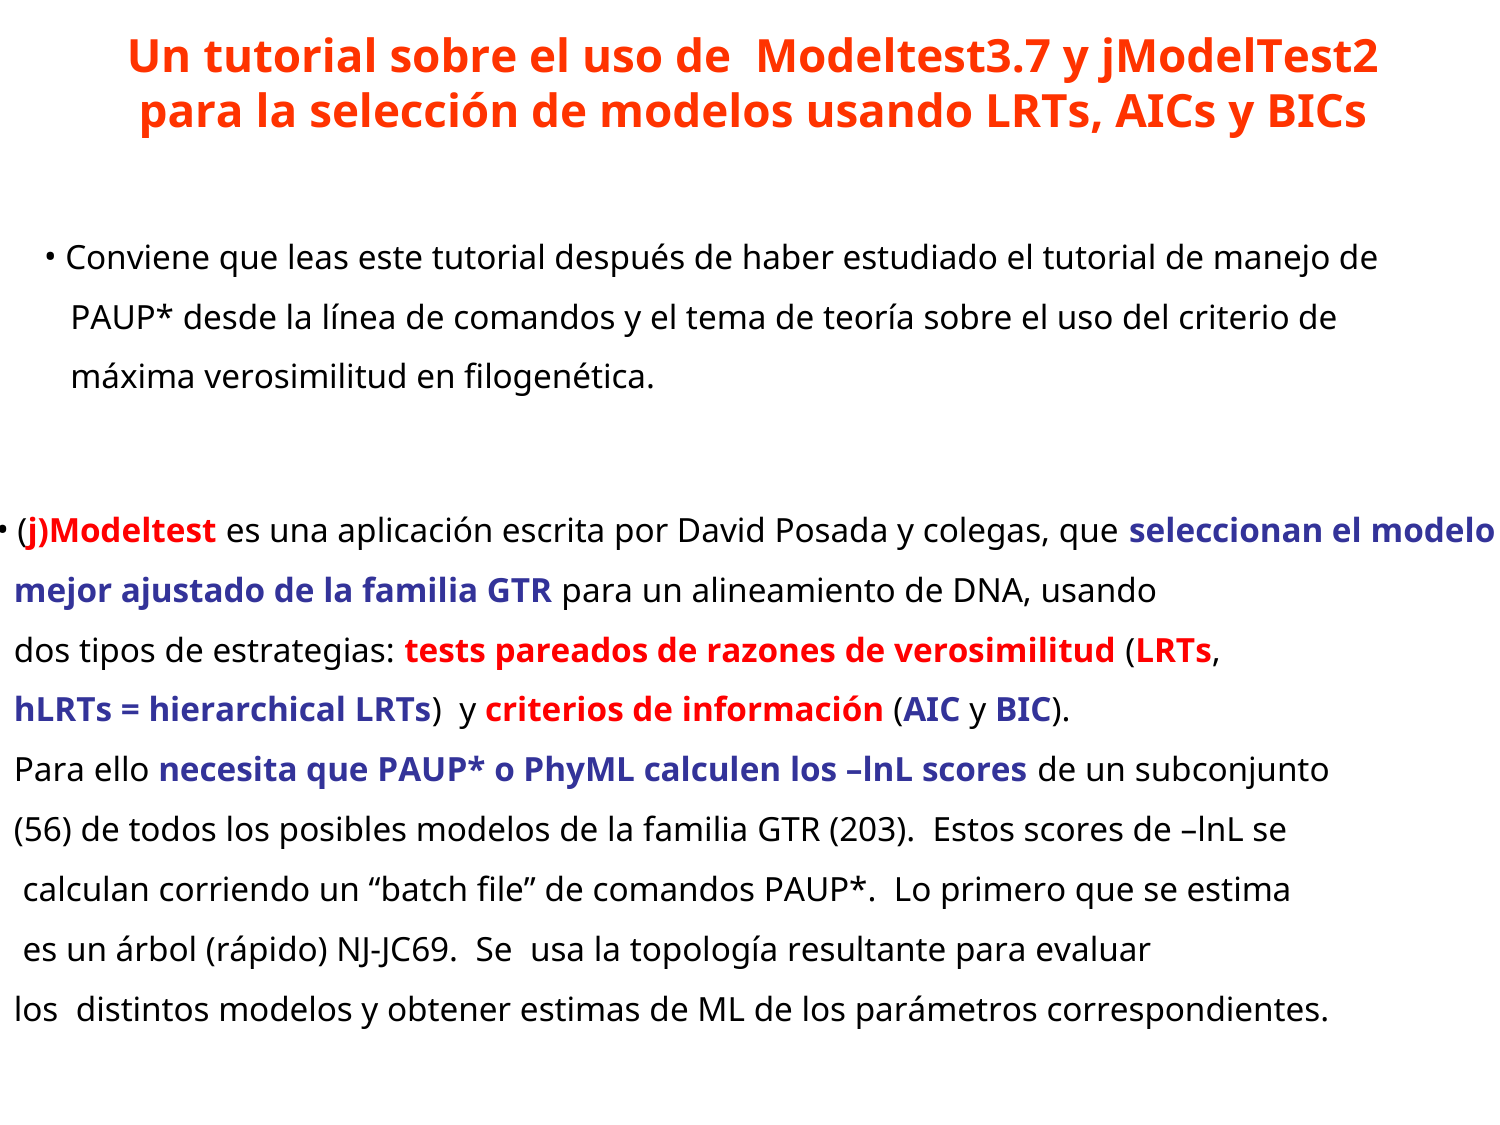

Un tutorial sobre el uso de Modeltest3.7 y jModelTest2
para la selección de modelos usando LRTs, AICs y BICs
 Conviene que leas este tutorial después de haber estudiado el tutorial de manejo de
 PAUP* desde la línea de comandos y el tema de teoría sobre el uso del criterio de
 máxima verosimilitud en filogenética.
 (j)Modeltest es una aplicación escrita por David Posada y colegas, que seleccionan el modelo
 mejor ajustado de la familia GTR para un alineamiento de DNA, usando
 dos tipos de estrategias: tests pareados de razones de verosimilitud (LRTs,
 hLRTs = hierarchical LRTs) y criterios de información (AIC y BIC).
 Para ello necesita que PAUP* o PhyML calculen los –lnL scores de un subconjunto
 (56) de todos los posibles modelos de la familia GTR (203). Estos scores de –lnL se
 calculan corriendo un “batch file” de comandos PAUP*. Lo primero que se estima
 es un árbol (rápido) NJ-JC69. Se usa la topología resultante para evaluar
 los distintos modelos y obtener estimas de ML de los parámetros correspondientes.